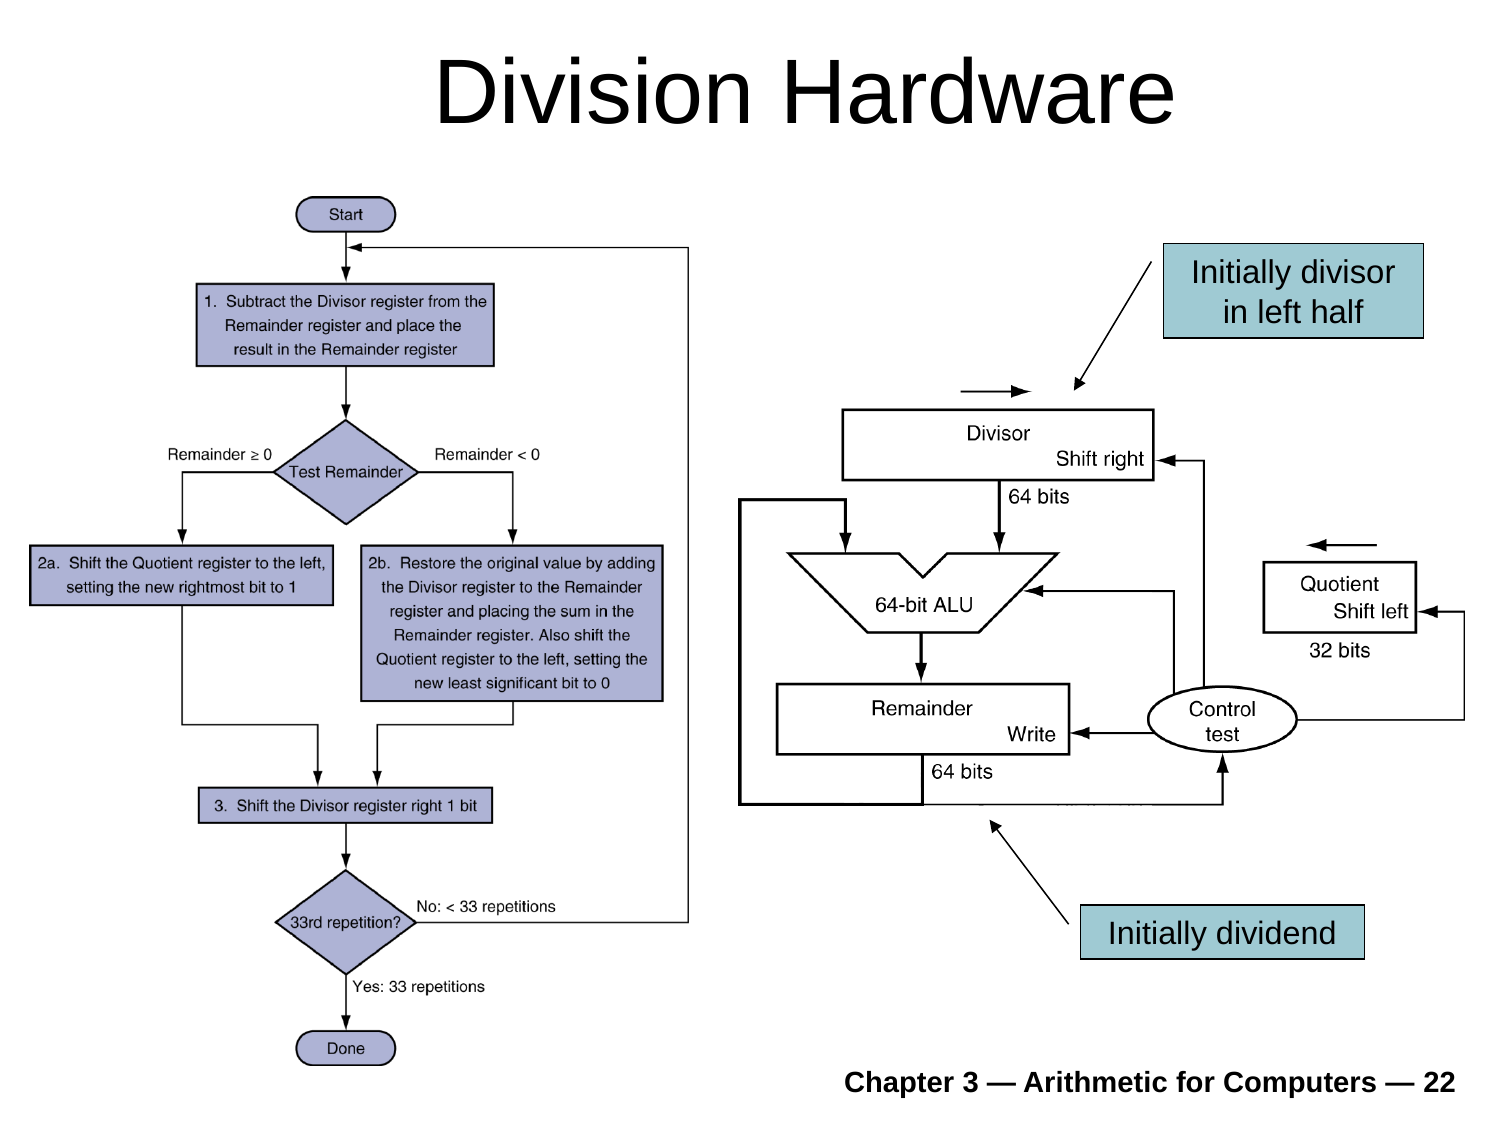

# Division Hardware
Initially divisor in left half
Initially dividend
Chapter 3 — Arithmetic for Computers —